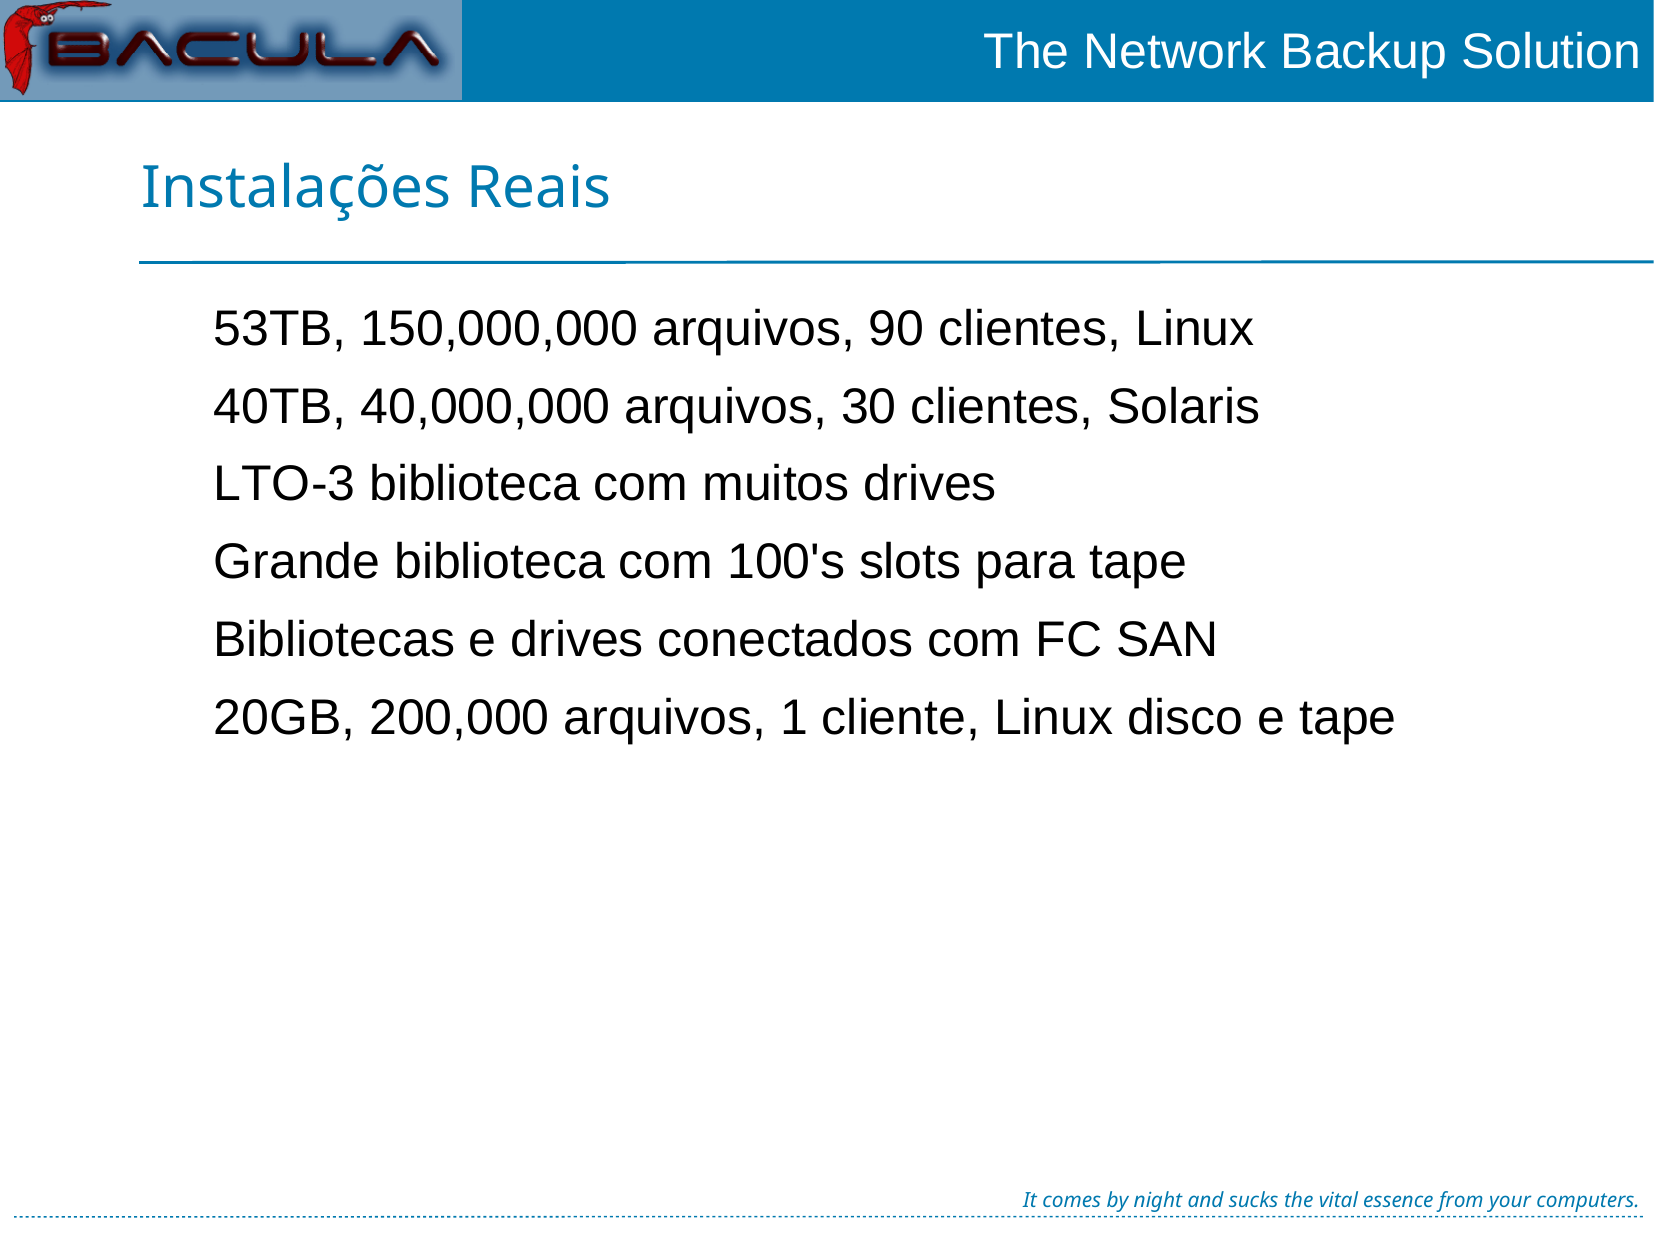

# Instalações Reais
 53TB, 150,000,000 arquivos, 90 clientes, Linux
 40TB, 40,000,000 arquivos, 30 clientes, Solaris
 LTO-3 biblioteca com muitos drives
 Grande biblioteca com 100's slots para tape
 Bibliotecas e drives conectados com FC SAN
 20GB, 200,000 arquivos, 1 cliente, Linux disco e tape